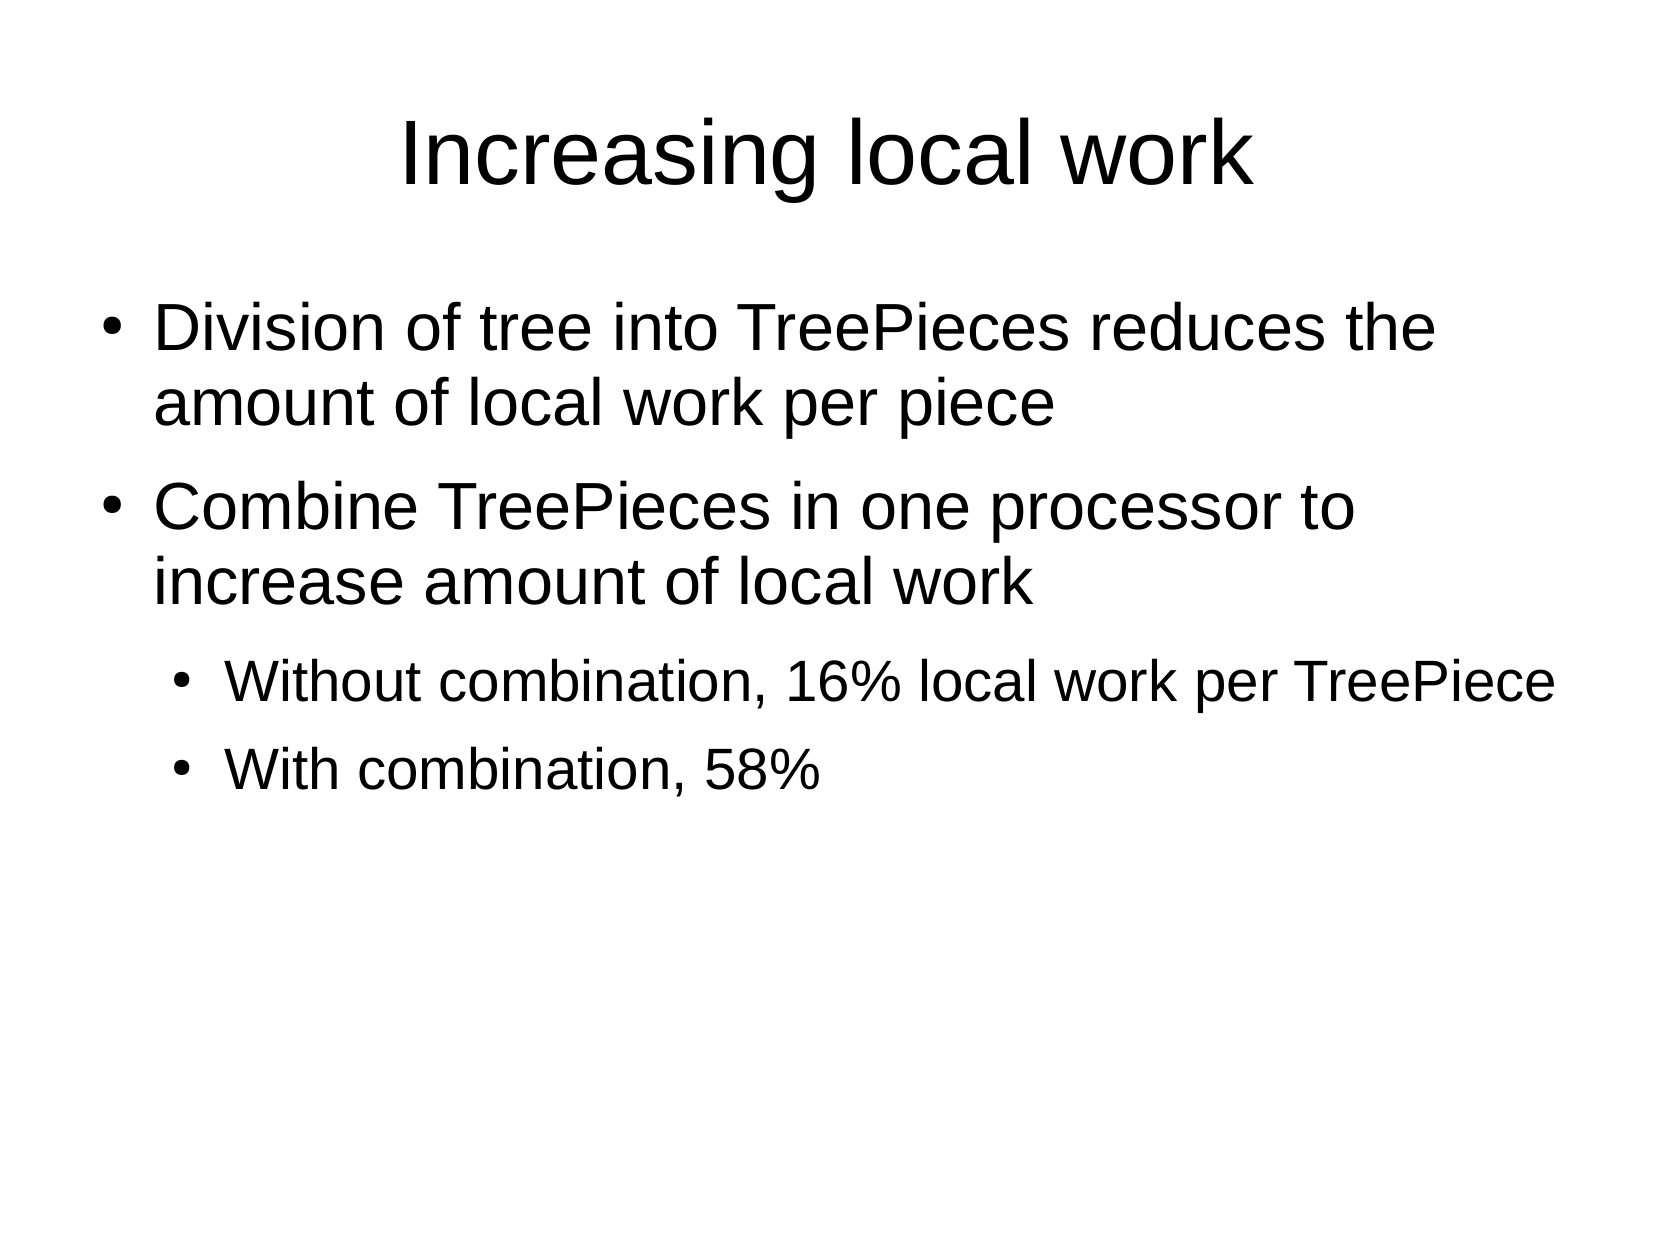

# Increasing local work
Division of tree into TreePieces reduces the amount of local work per piece
Combine TreePieces in one processor to increase amount of local work
Without combination, 16% local work per TreePiece
With combination, 58%